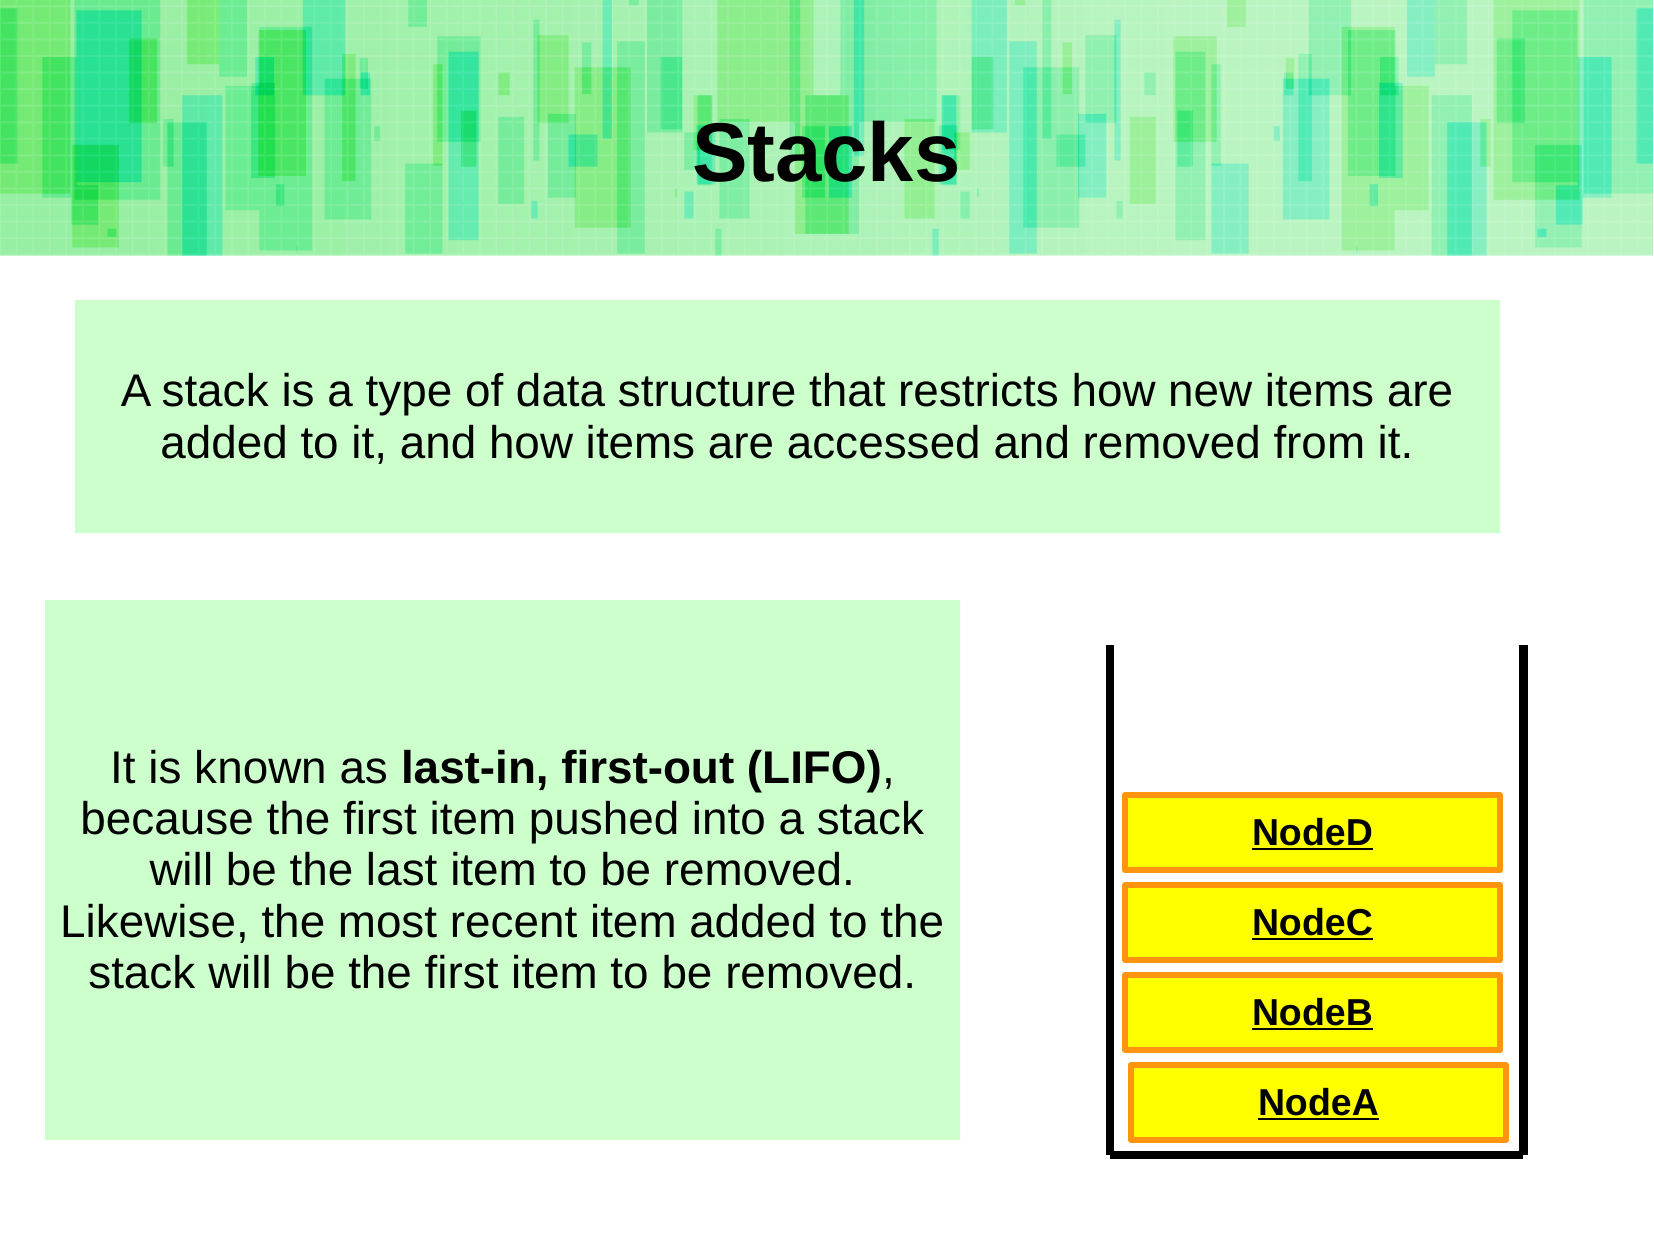

# Stacks
A stack is a type of data structure that restricts how new items are added to it, and how items are accessed and removed from it.
It is known as last-in, first-out (LIFO), because the first item pushed into a stack will be the last item to be removed.
Likewise, the most recent item added to the stack will be the first item to be removed.
NodeD
NodeC
NodeB
NodeA